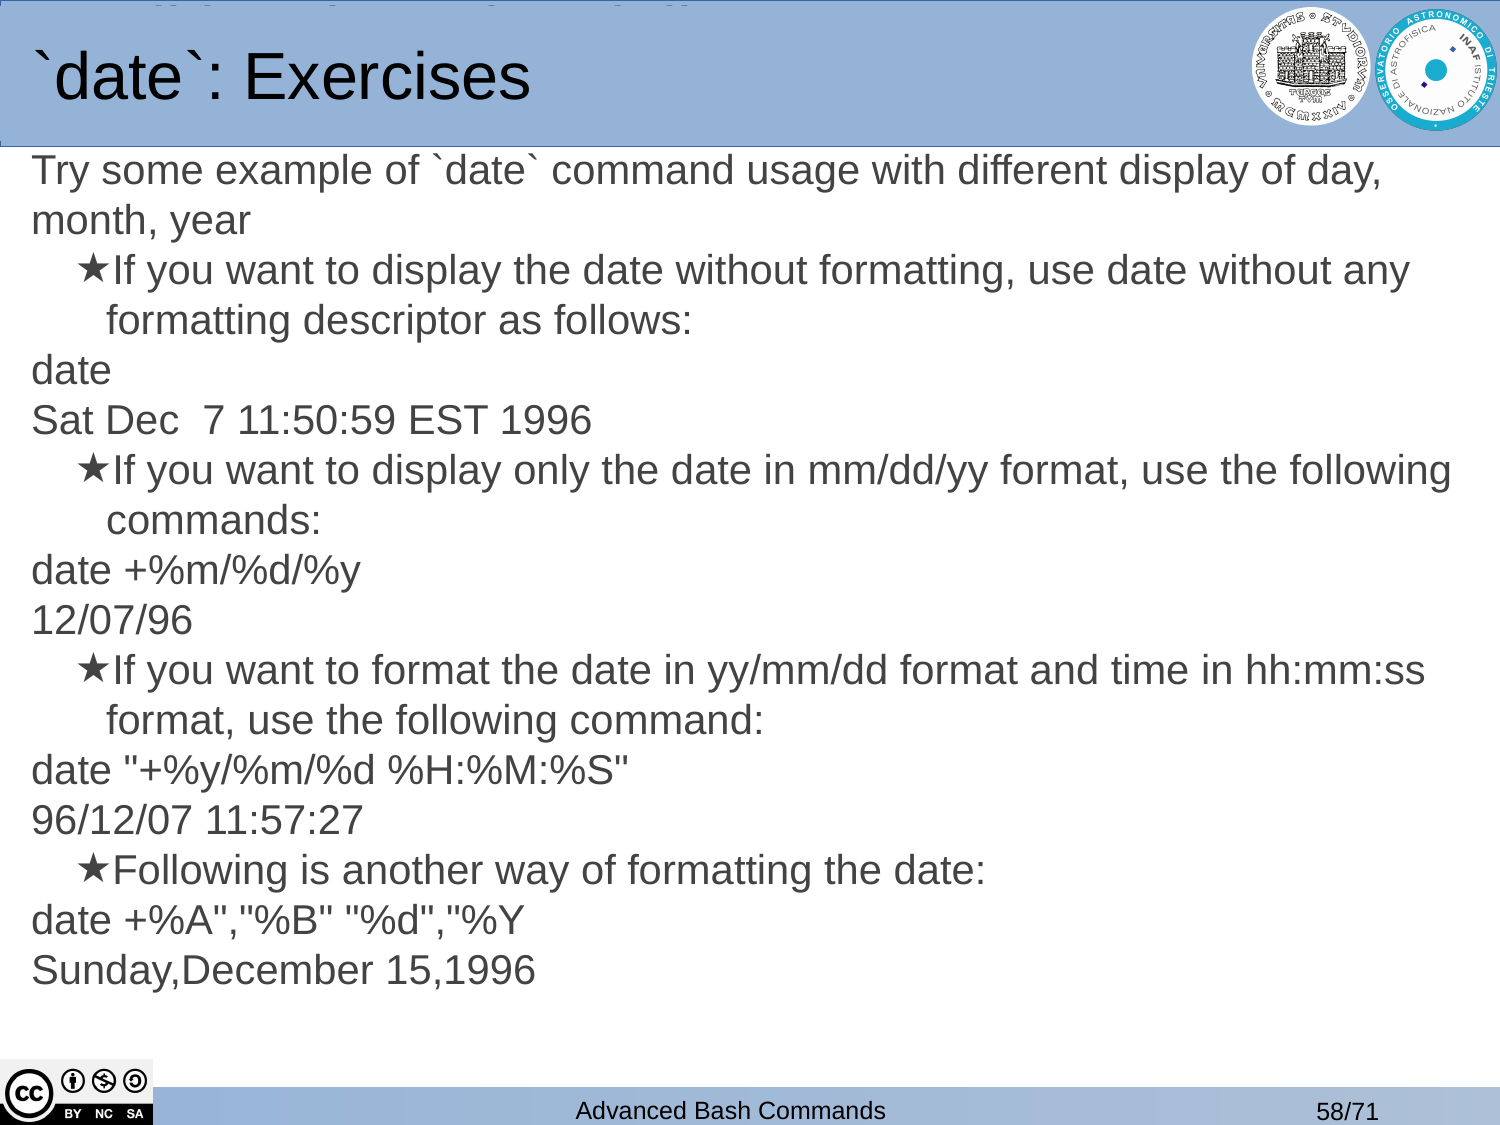

Traditional service delivery
`date`: Exercises
# Try some example of `date` command usage with different display of day, month, year
If you want to display the date without formatting, use date without any formatting descriptor as follows:
date
Sat Dec 7 11:50:59 EST 1996
If you want to display only the date in mm/dd/yy format, use the following commands:
date +%m/%d/%y
12/07/96
If you want to format the date in yy/mm/dd format and time in hh:mm:ss format, use the following command:
date "+%y/%m/%d %H:%M:%S"
96/12/07 11:57:27
Following is another way of formatting the date:
date +%A","%B" "%d","%Y
Sunday,December 15,1996